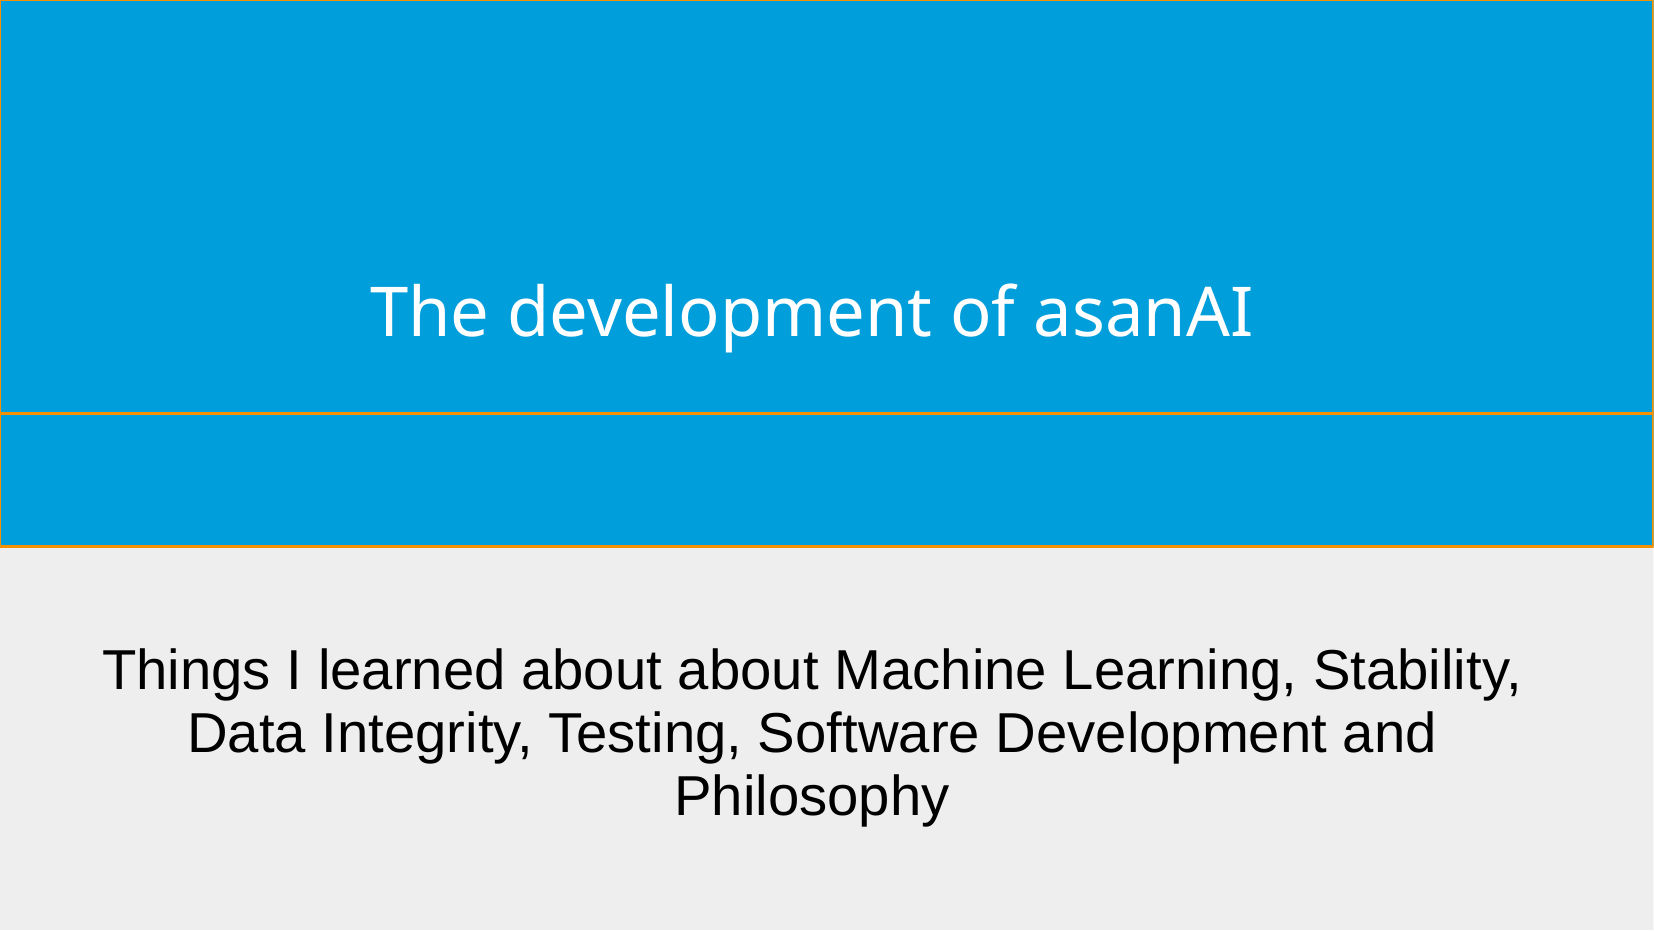

# The development of asanAI
Things I learned about about Machine Learning, Stability, Data Integrity, Testing, Software Development and Philosophy